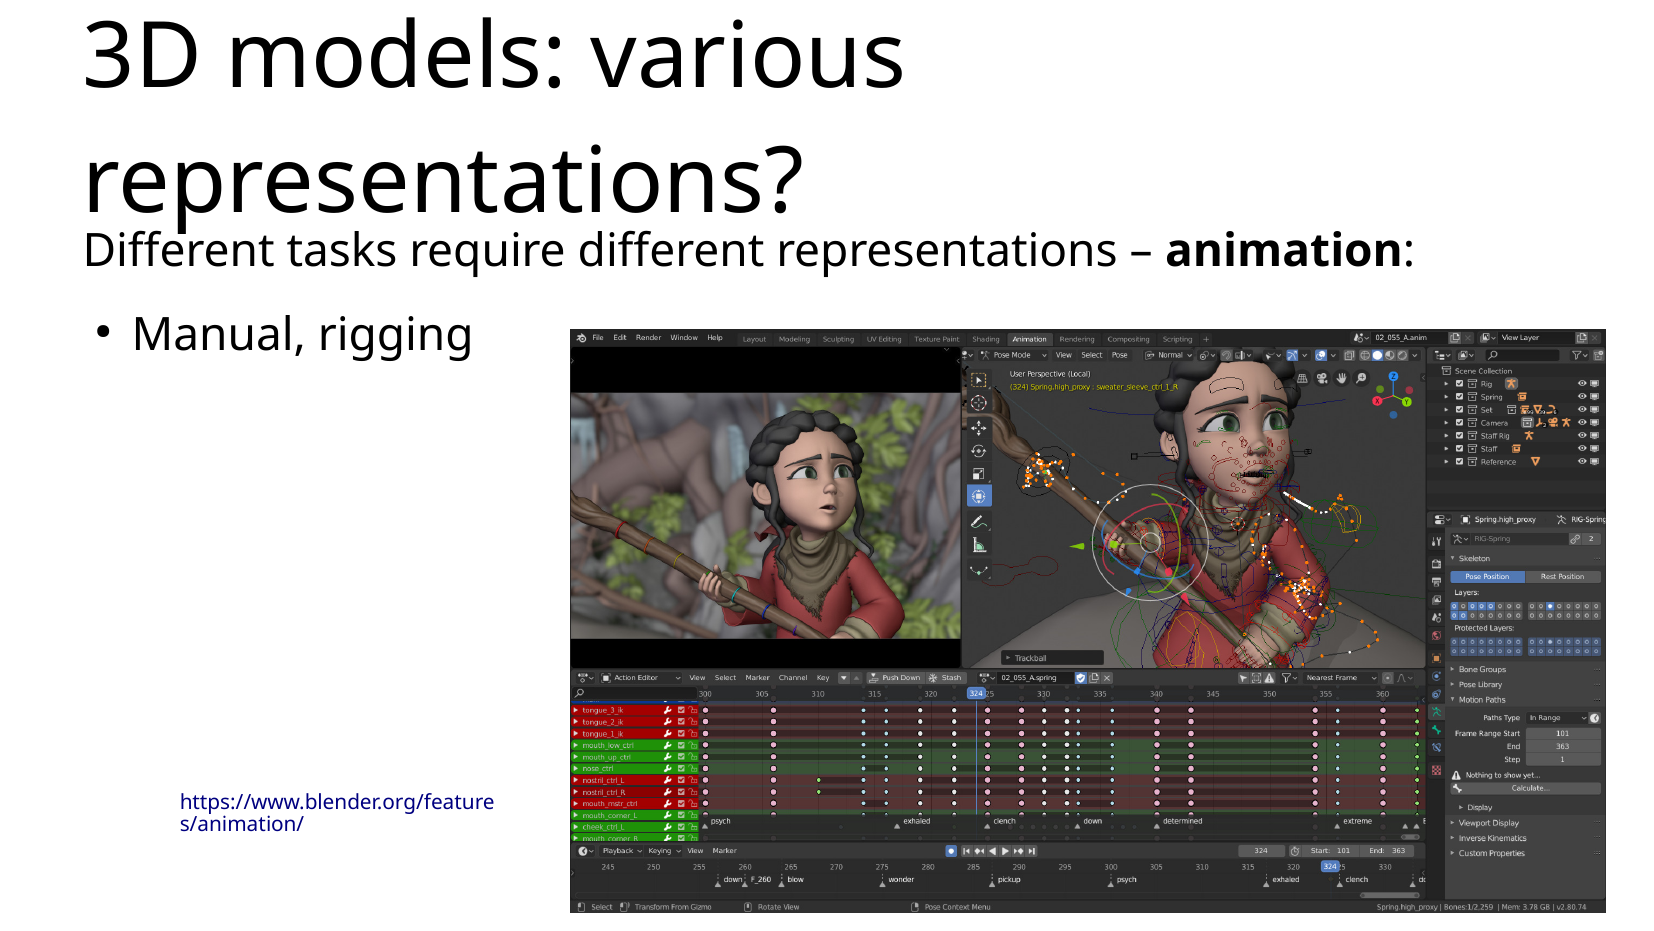

# 3D models: various representations?
Different tasks require different representations – animation:
Manual, rigging
https://www.blender.org/features/animation/